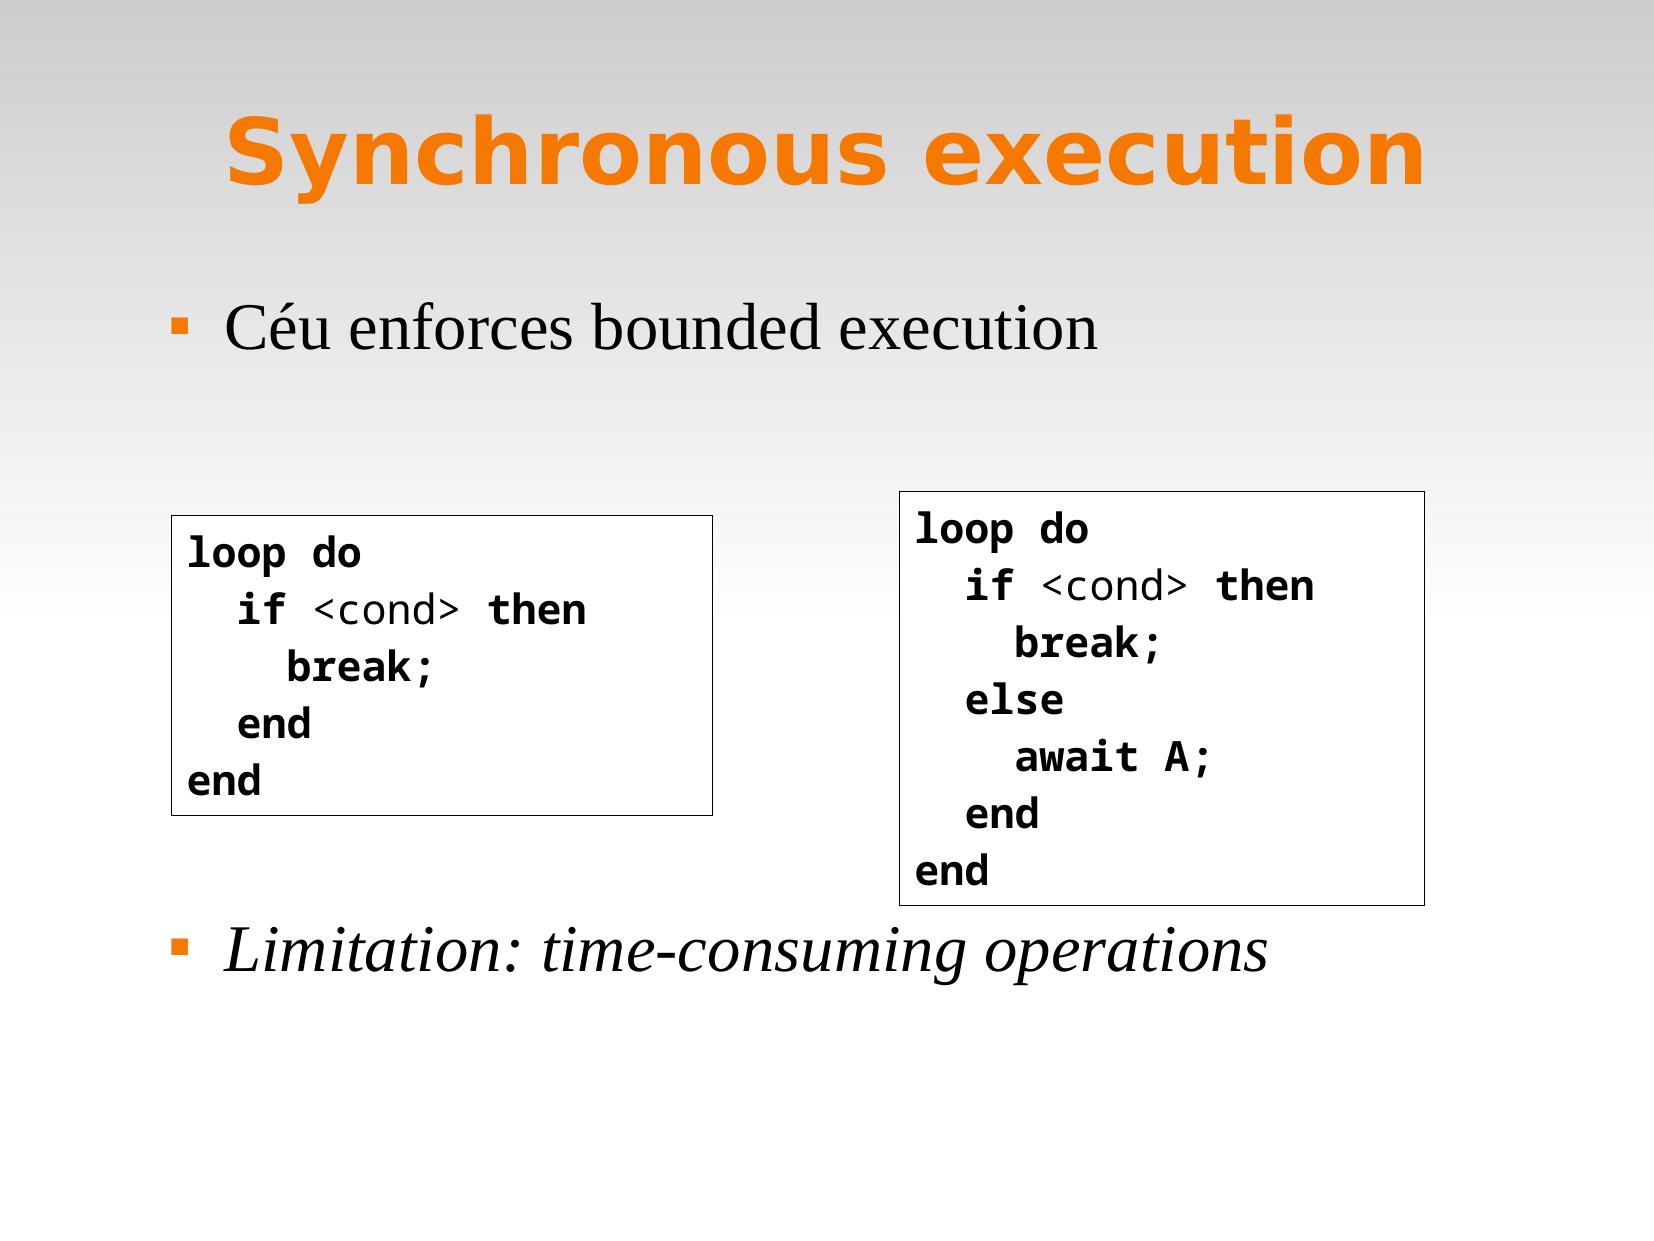

# Synchronous execution
Céu enforces bounded execution
Limitation: time-consuming operations
loop do
 if <cond> then
 break;
 else
 await A;
 end
end
loop do
 if <cond> then
 break;
 end
end